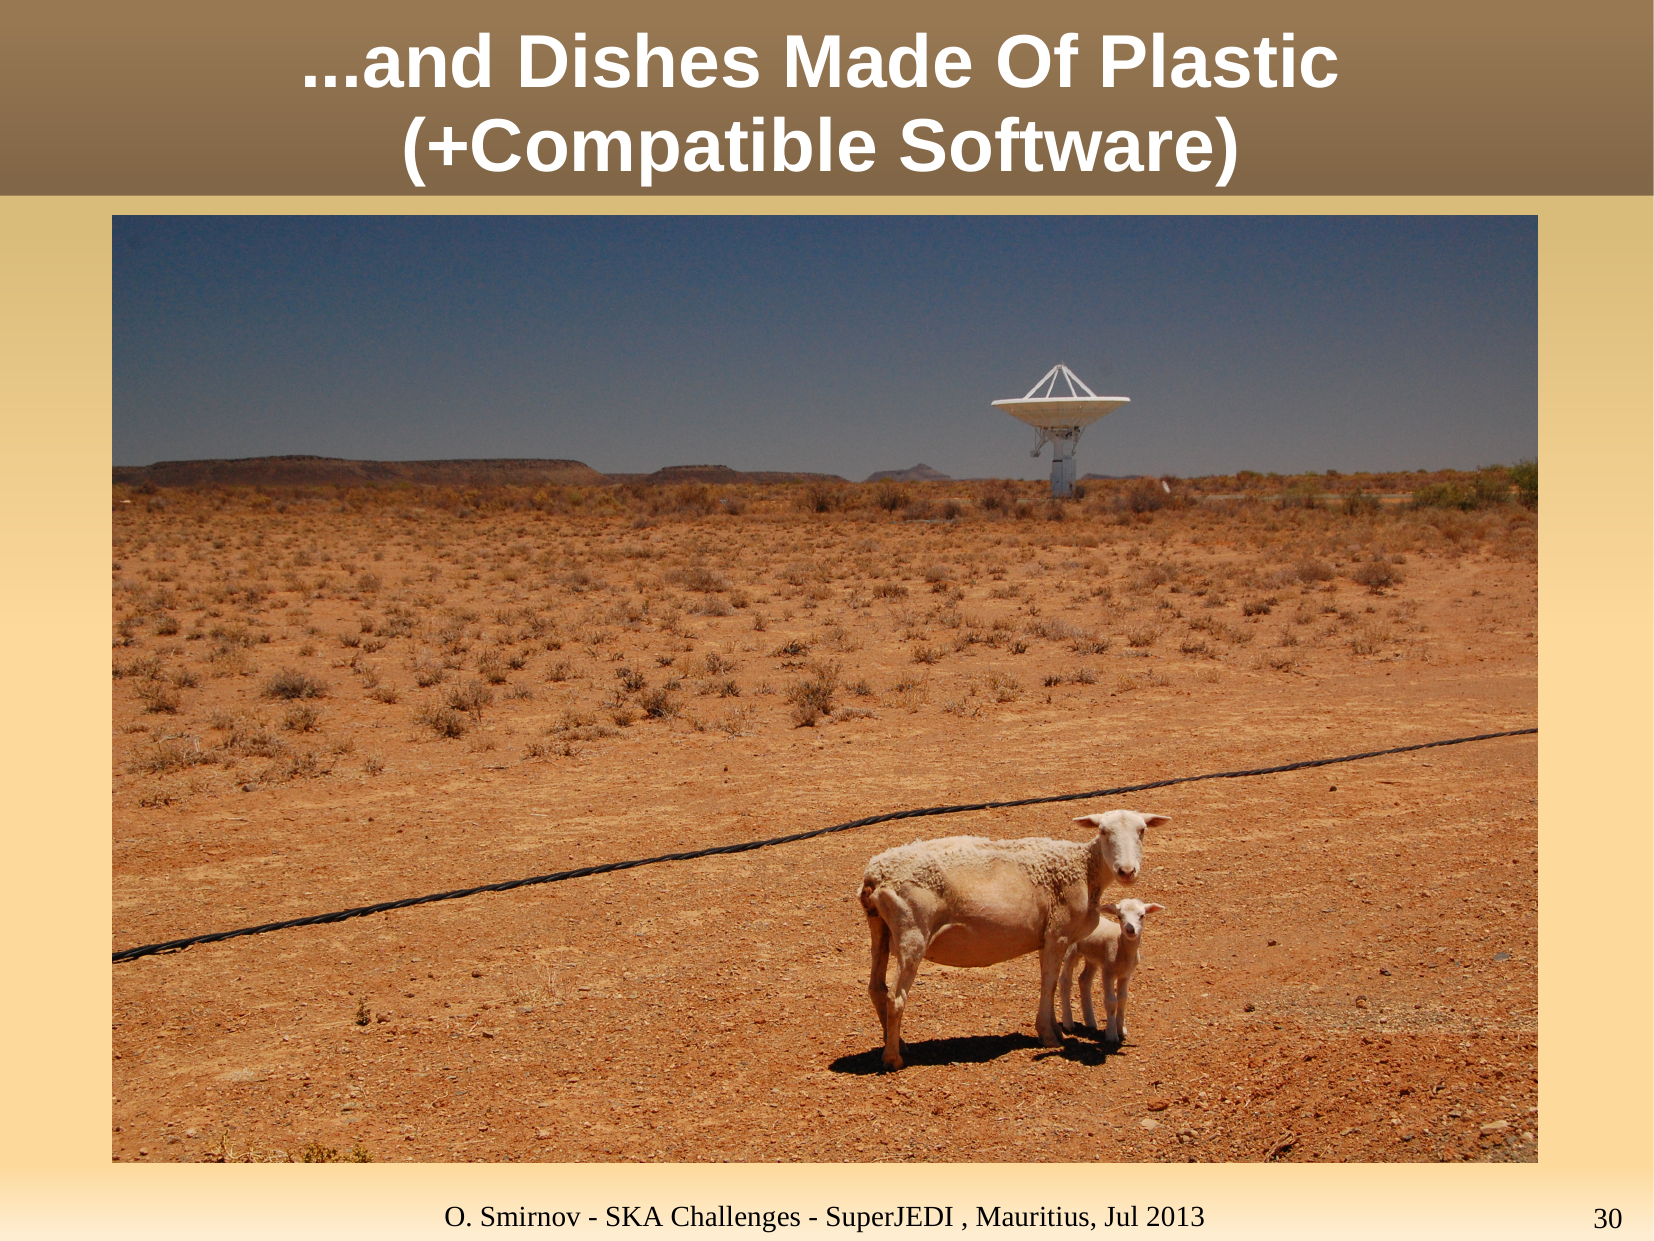

# ...and Dishes Made Of Plastic (+Compatible Software)
O. Smirnov - SKA Challenges - SuperJEDI , Mauritius, Jul 2013
30